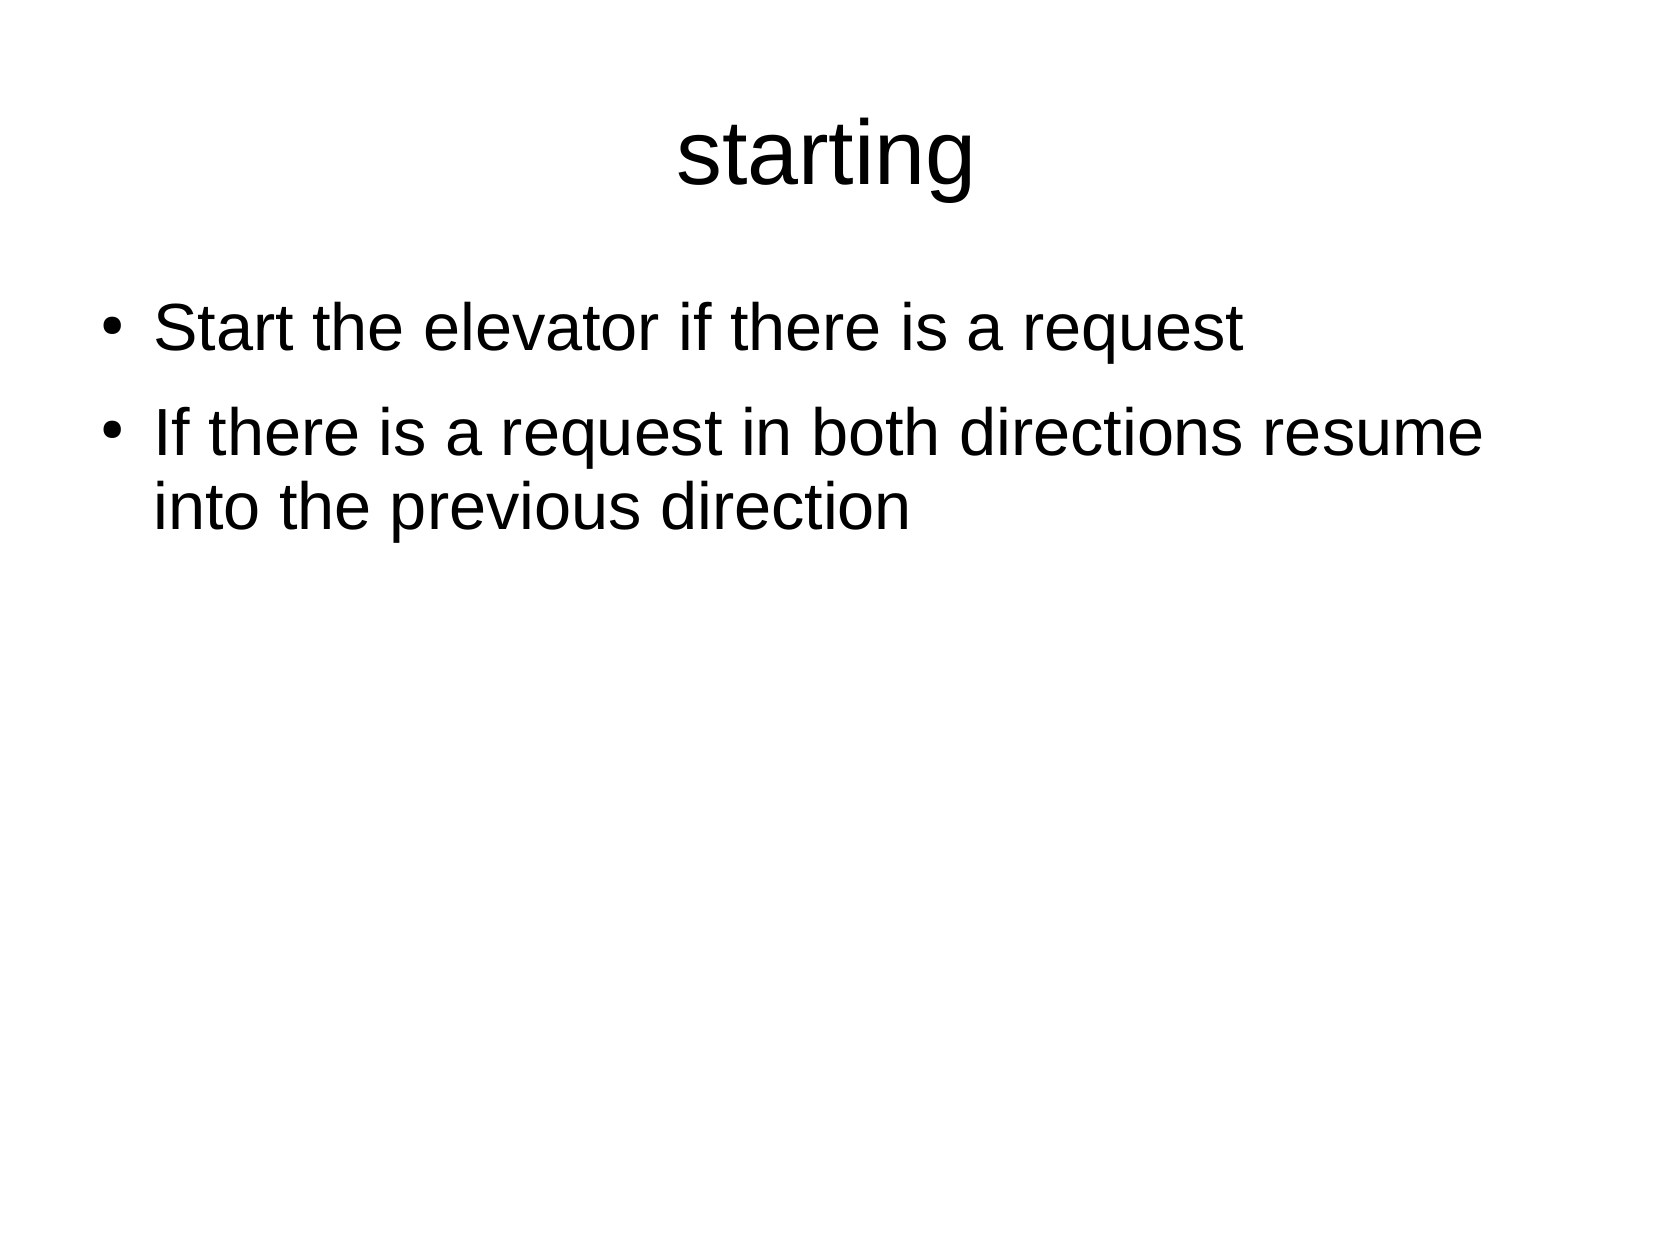

# starting
Start the elevator if there is a request
If there is a request in both directions resume into the previous direction